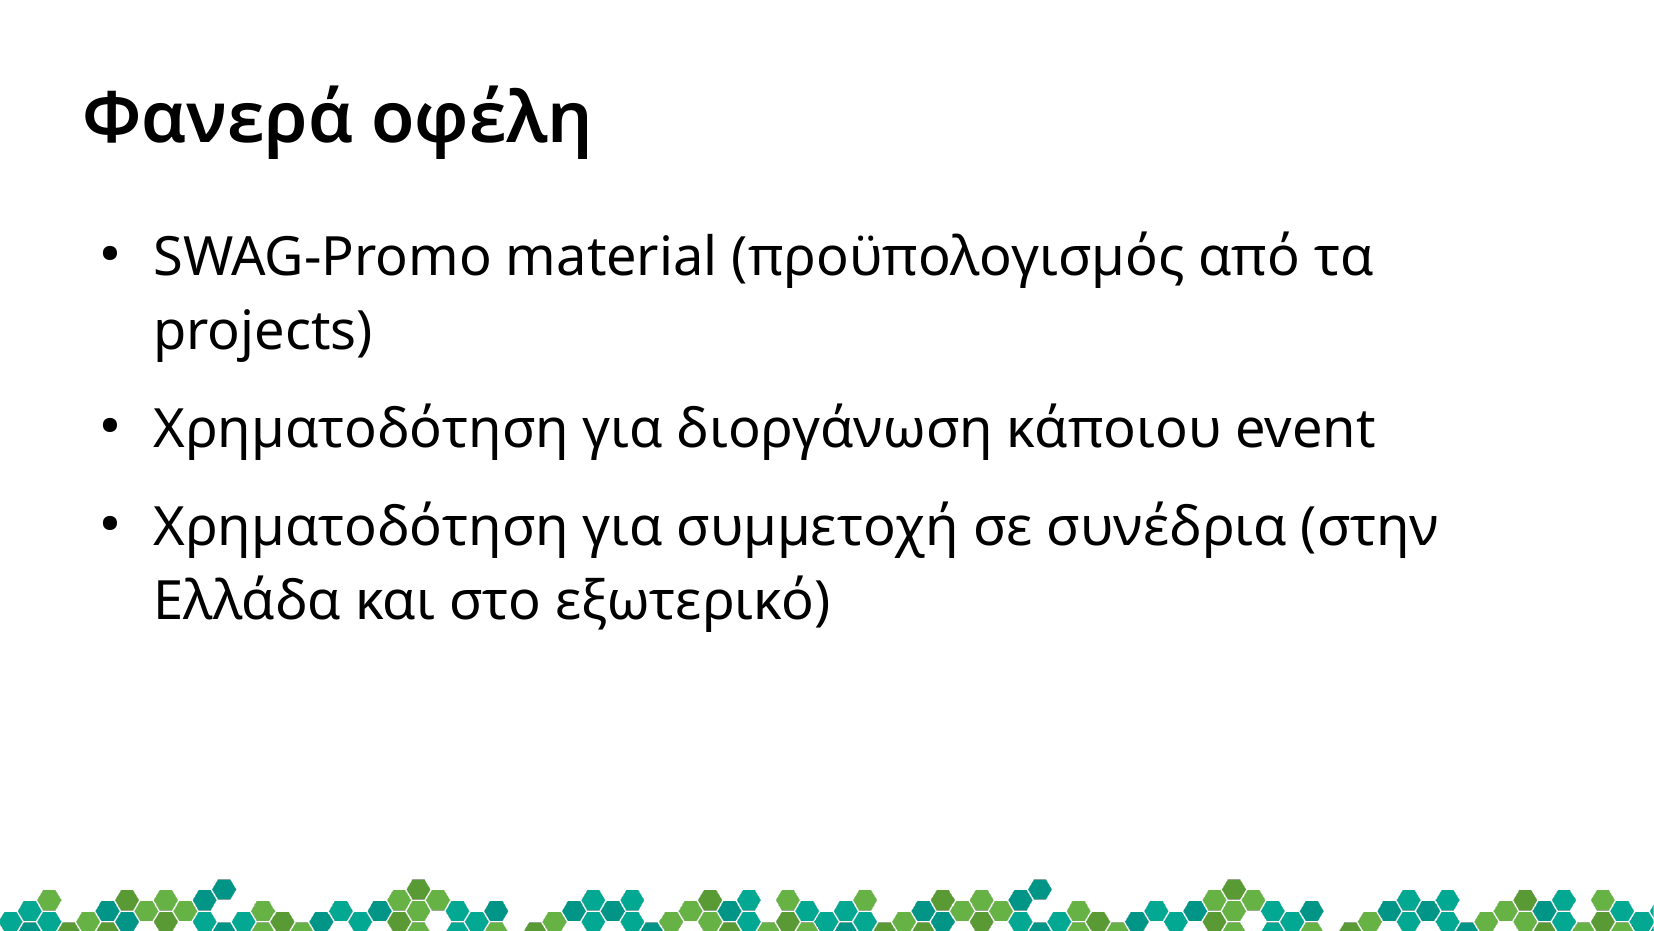

# Φανερά οφέλη
SWAG-Promo material (προϋπολογισμός από τα projects)
Χρηματοδότηση για διοργάνωση κάποιου event
Χρηματοδότηση για συμμετοχή σε συνέδρια (στην Ελλάδα και στο εξωτερικό)